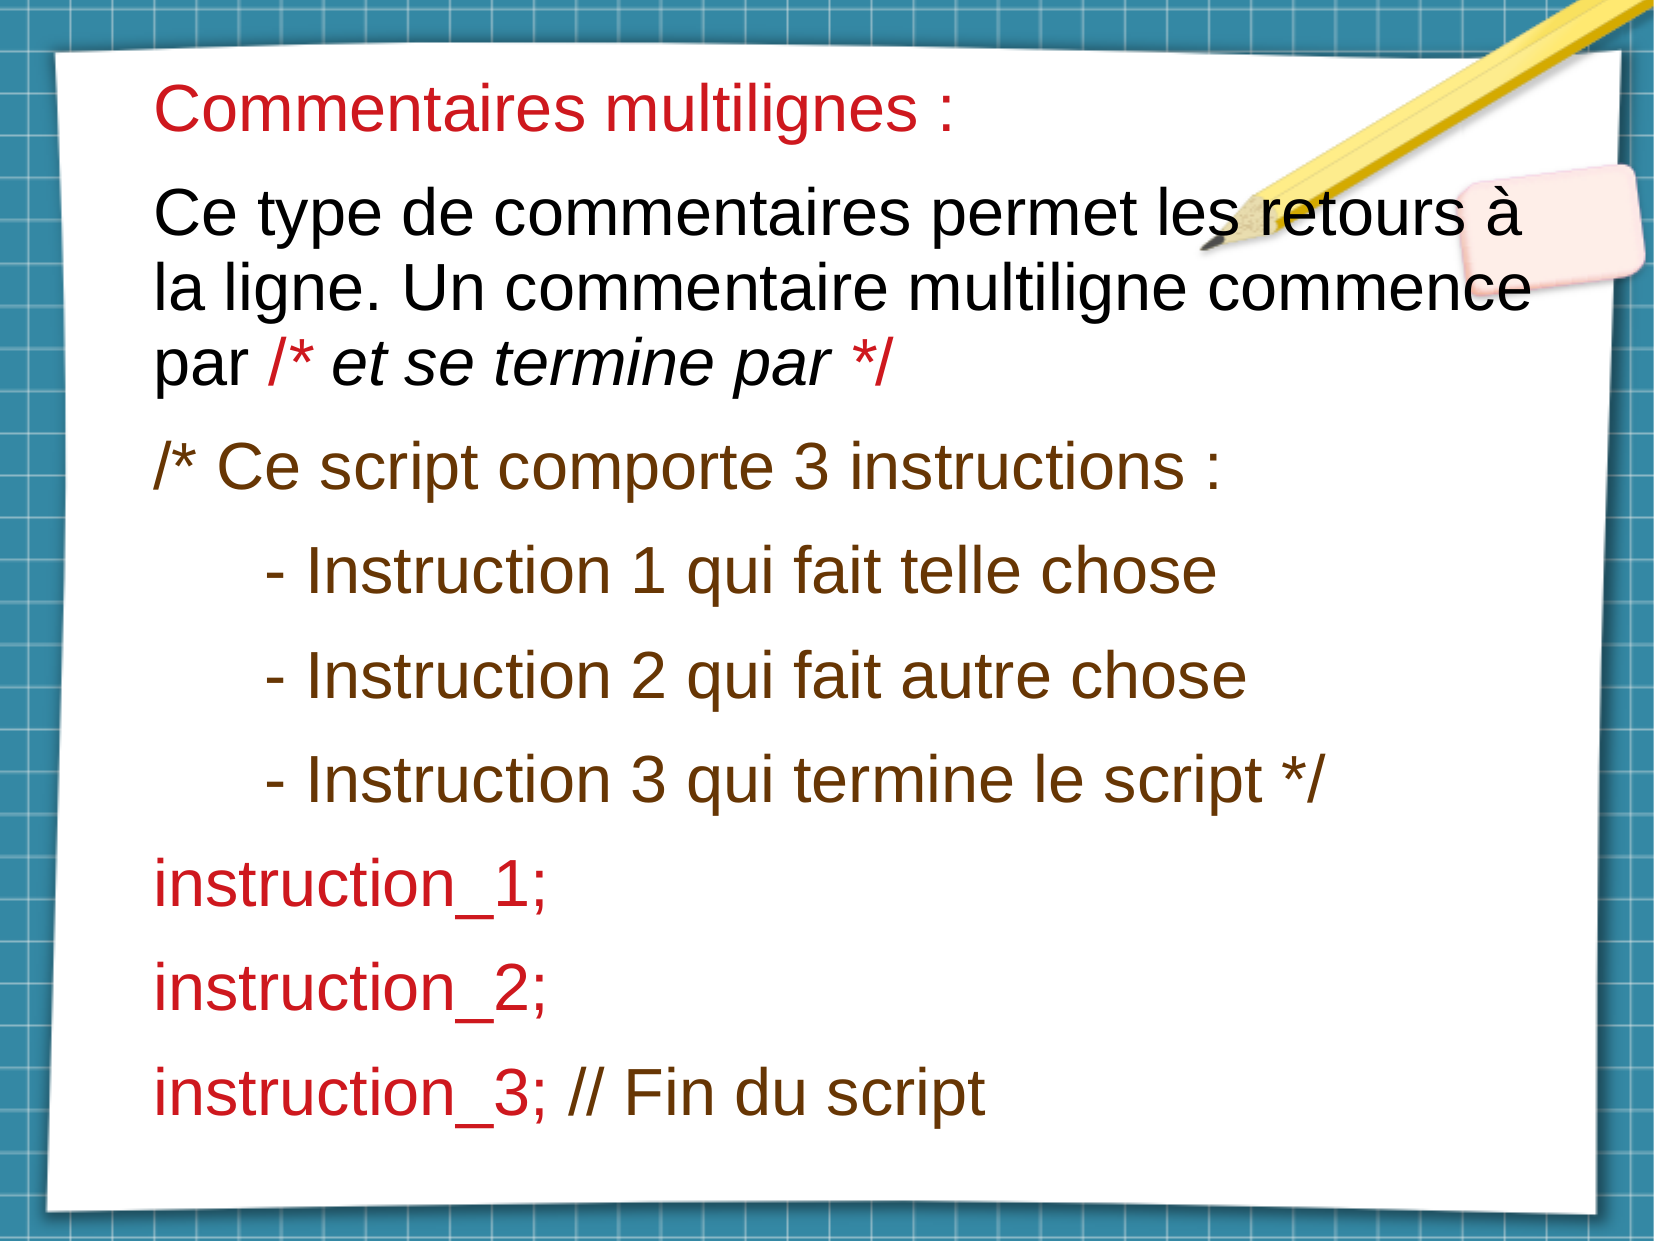

# Commentaires multilignes :
Ce type de commentaires permet les retours à la ligne. Un commentaire multiligne commence par /* et se termine par */
/* Ce script comporte 3 instructions :
 - Instruction 1 qui fait telle chose
 - Instruction 2 qui fait autre chose
 - Instruction 3 qui termine le script */
instruction_1;
instruction_2;
instruction_3; // Fin du script